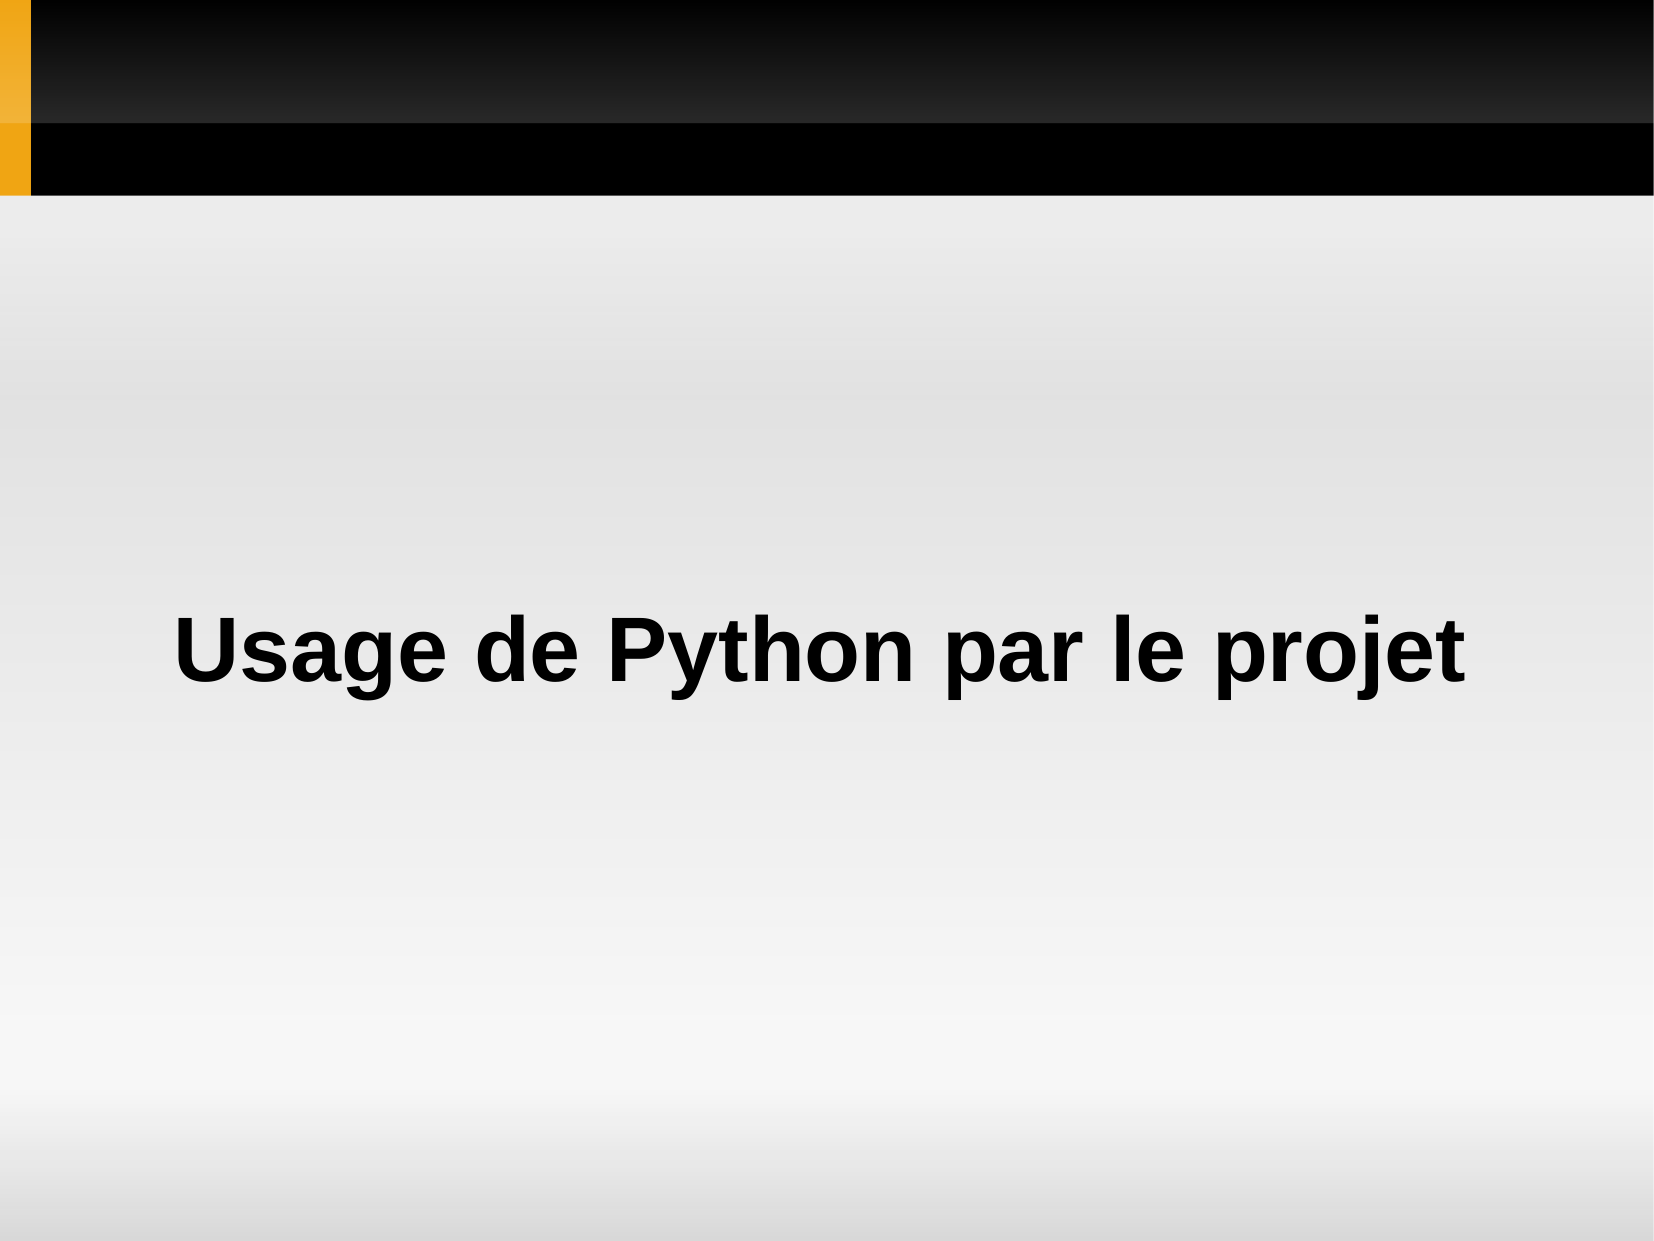

# Usage de Python par le projet